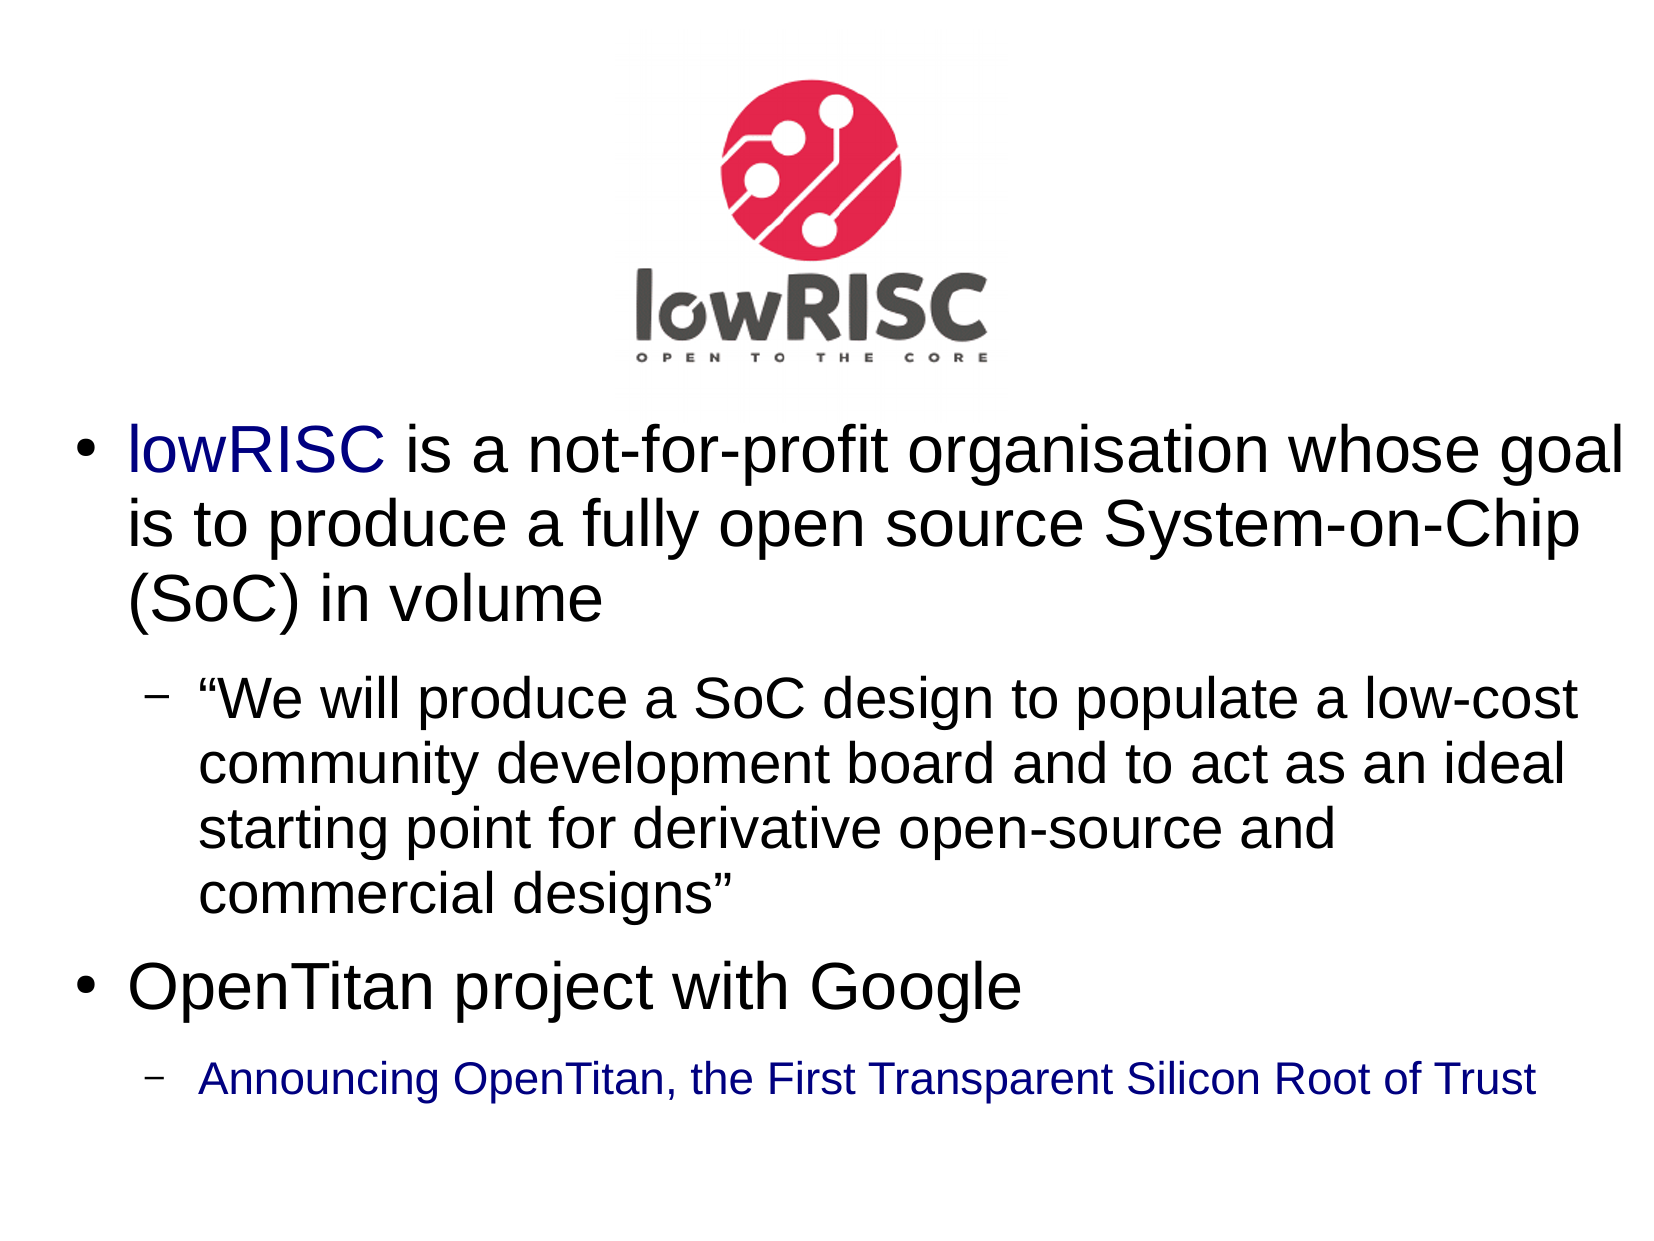

# lowRISC is a not-for-profit organisation whose goal is to produce a fully open source System-on-Chip (SoC) in volume
“We will produce a SoC design to populate a low-cost community development board and to act as an ideal starting point for derivative open-source and commercial designs”
OpenTitan project with Google
Announcing OpenTitan, the First Transparent Silicon Root of Trust